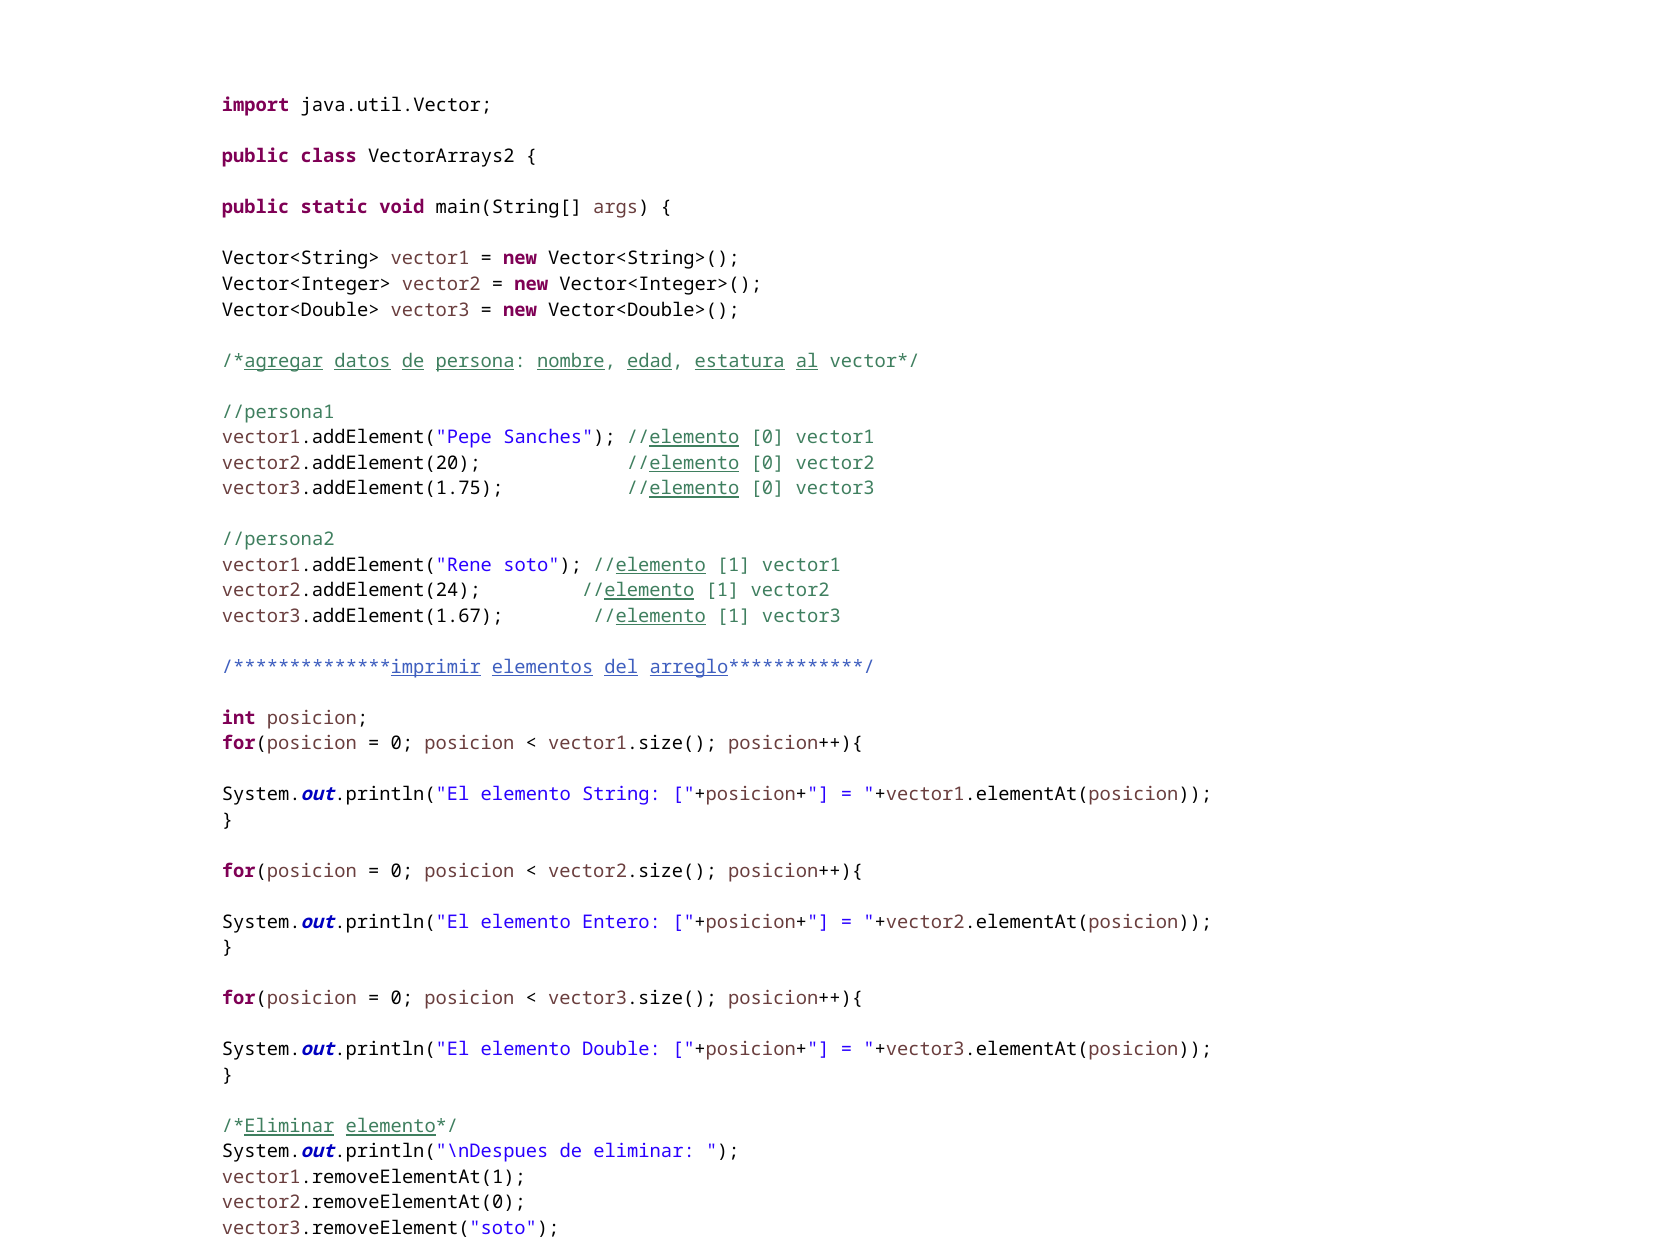

import java.util.Vector;
public class VectorArrays2 {
public static void main(String[] args) {
Vector<String> vector1 = new Vector<String>();
Vector<Integer> vector2 = new Vector<Integer>();
Vector<Double> vector3 = new Vector<Double>();
/*agregar datos de persona: nombre, edad, estatura al vector*/
//persona1
vector1.addElement("Pepe Sanches"); //elemento [0] vector1
vector2.addElement(20); //elemento [0] vector2
vector3.addElement(1.75); //elemento [0] vector3
//persona2
vector1.addElement("Rene soto"); //elemento [1] vector1
vector2.addElement(24); //elemento [1] vector2
vector3.addElement(1.67); //elemento [1] vector3
/**************imprimir elementos del arreglo************/
int posicion;
for(posicion = 0; posicion < vector1.size(); posicion++){
System.out.println("El elemento String: ["+posicion+"] = "+vector1.elementAt(posicion));
}
for(posicion = 0; posicion < vector2.size(); posicion++){
System.out.println("El elemento Entero: ["+posicion+"] = "+vector2.elementAt(posicion));
}
for(posicion = 0; posicion < vector3.size(); posicion++){
System.out.println("El elemento Double: ["+posicion+"] = "+vector3.elementAt(posicion));
}
/*Eliminar elemento*/
System.out.println("\nDespues de eliminar: ");
vector1.removeElementAt(1);
vector2.removeElementAt(0);
vector3.removeElement("soto");
/*********************************SALIDA********************************/
 for(posicion = 0; posicion < vector1.size(); posicion++){
//System.out.println("El elemento: ["+posicion+"] = "+vector1.elementAt(posicion));
System.out.println("El elemento String: ["+posicion+"] = "+vector1.get(posicion));
}
 for(posicion = 0; posicion < vector2.size(); posicion++){
//System.out.println("El elemento: ["+posicion+"] = "+vector1.elementAt(posicion));
System.out.println("El elemento Entero: ["+posicion+"] = "+vector2.get(posicion));
}
 for(posicion = 0; posicion < vector3.size(); posicion++){
//System.out.println("El elemento: ["+posicion+"] = "+vector1.elementAt(posicion));
System.out.println("El elemento Double: ["+posicion+"] = "+vector3.get(posicion));
}
}
}